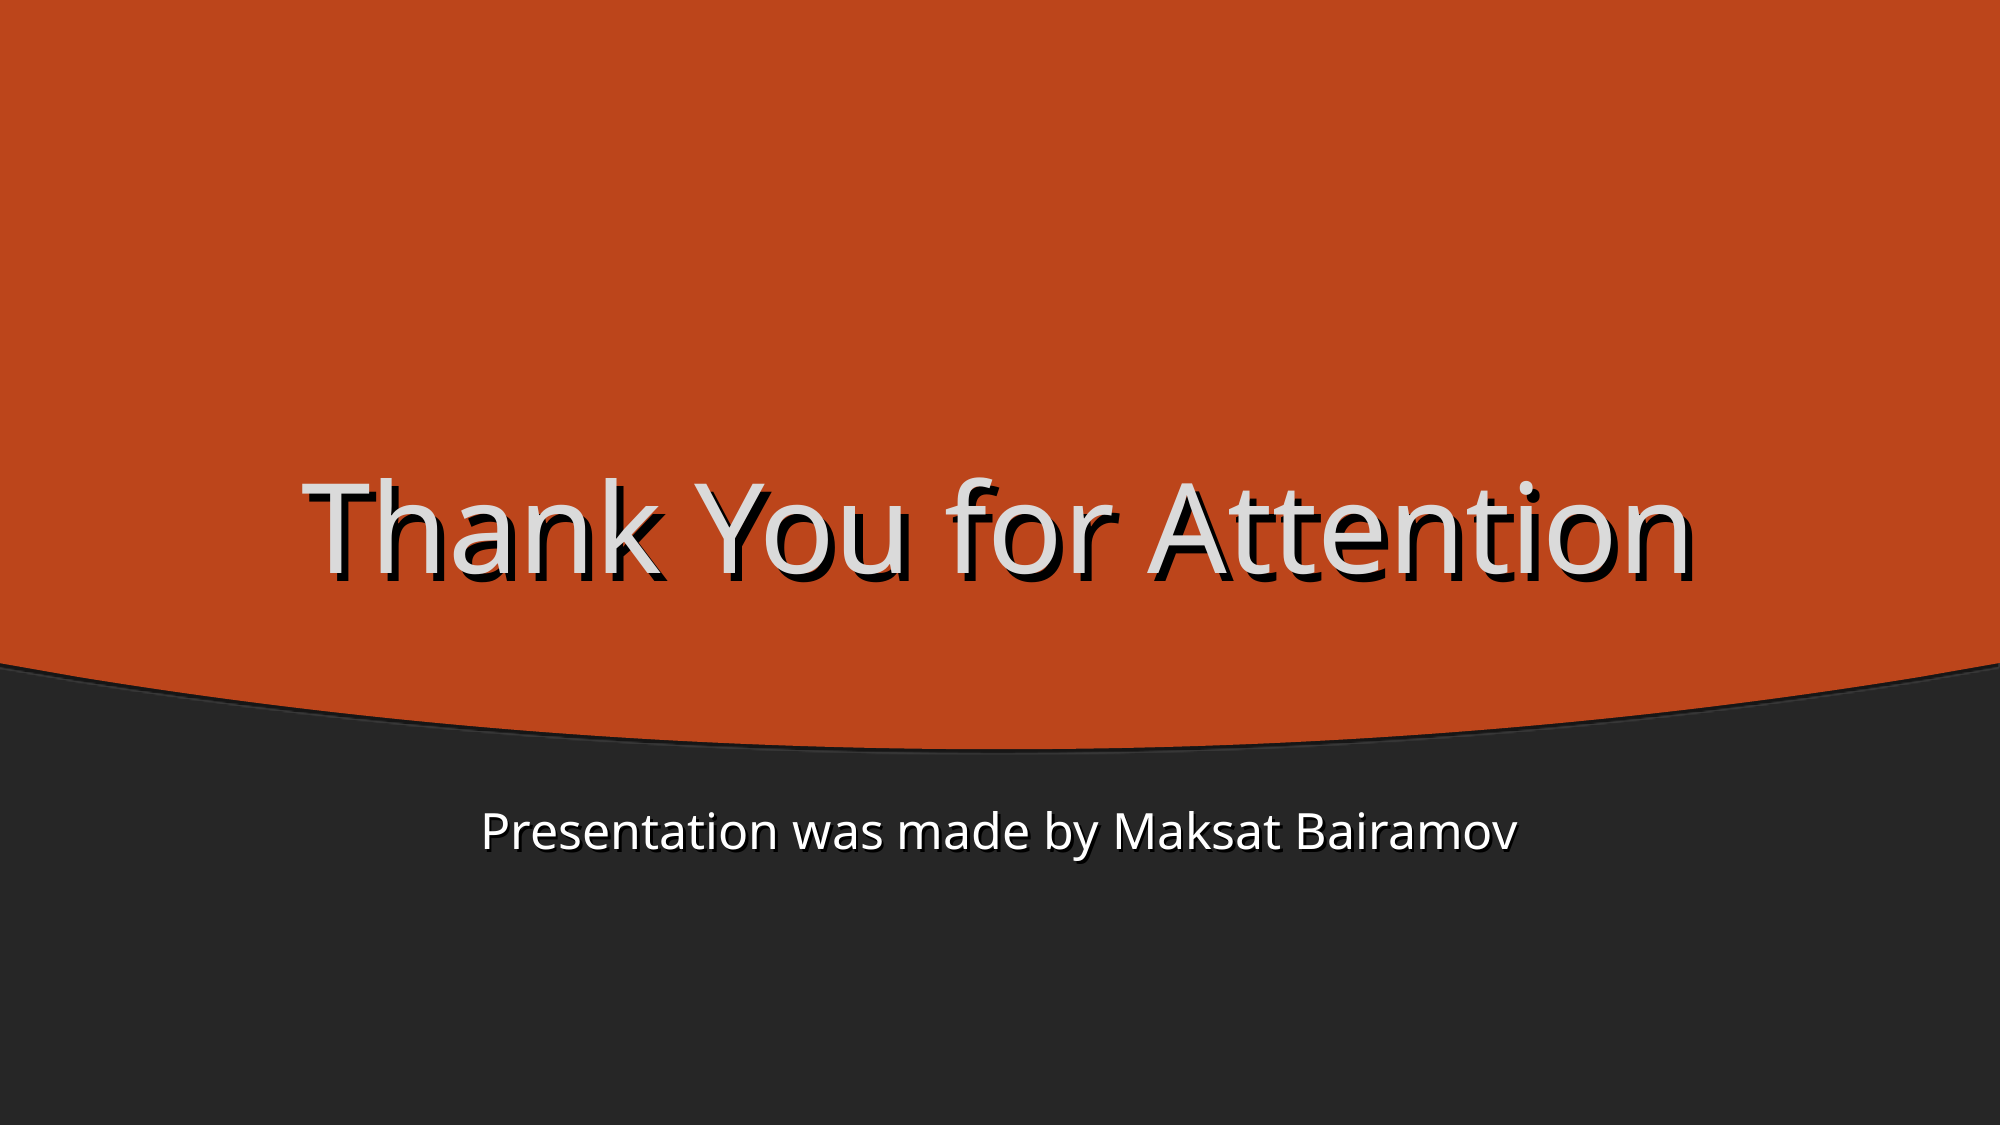

Thank You for Attention
# Presentation was made by Maksat Bairamov